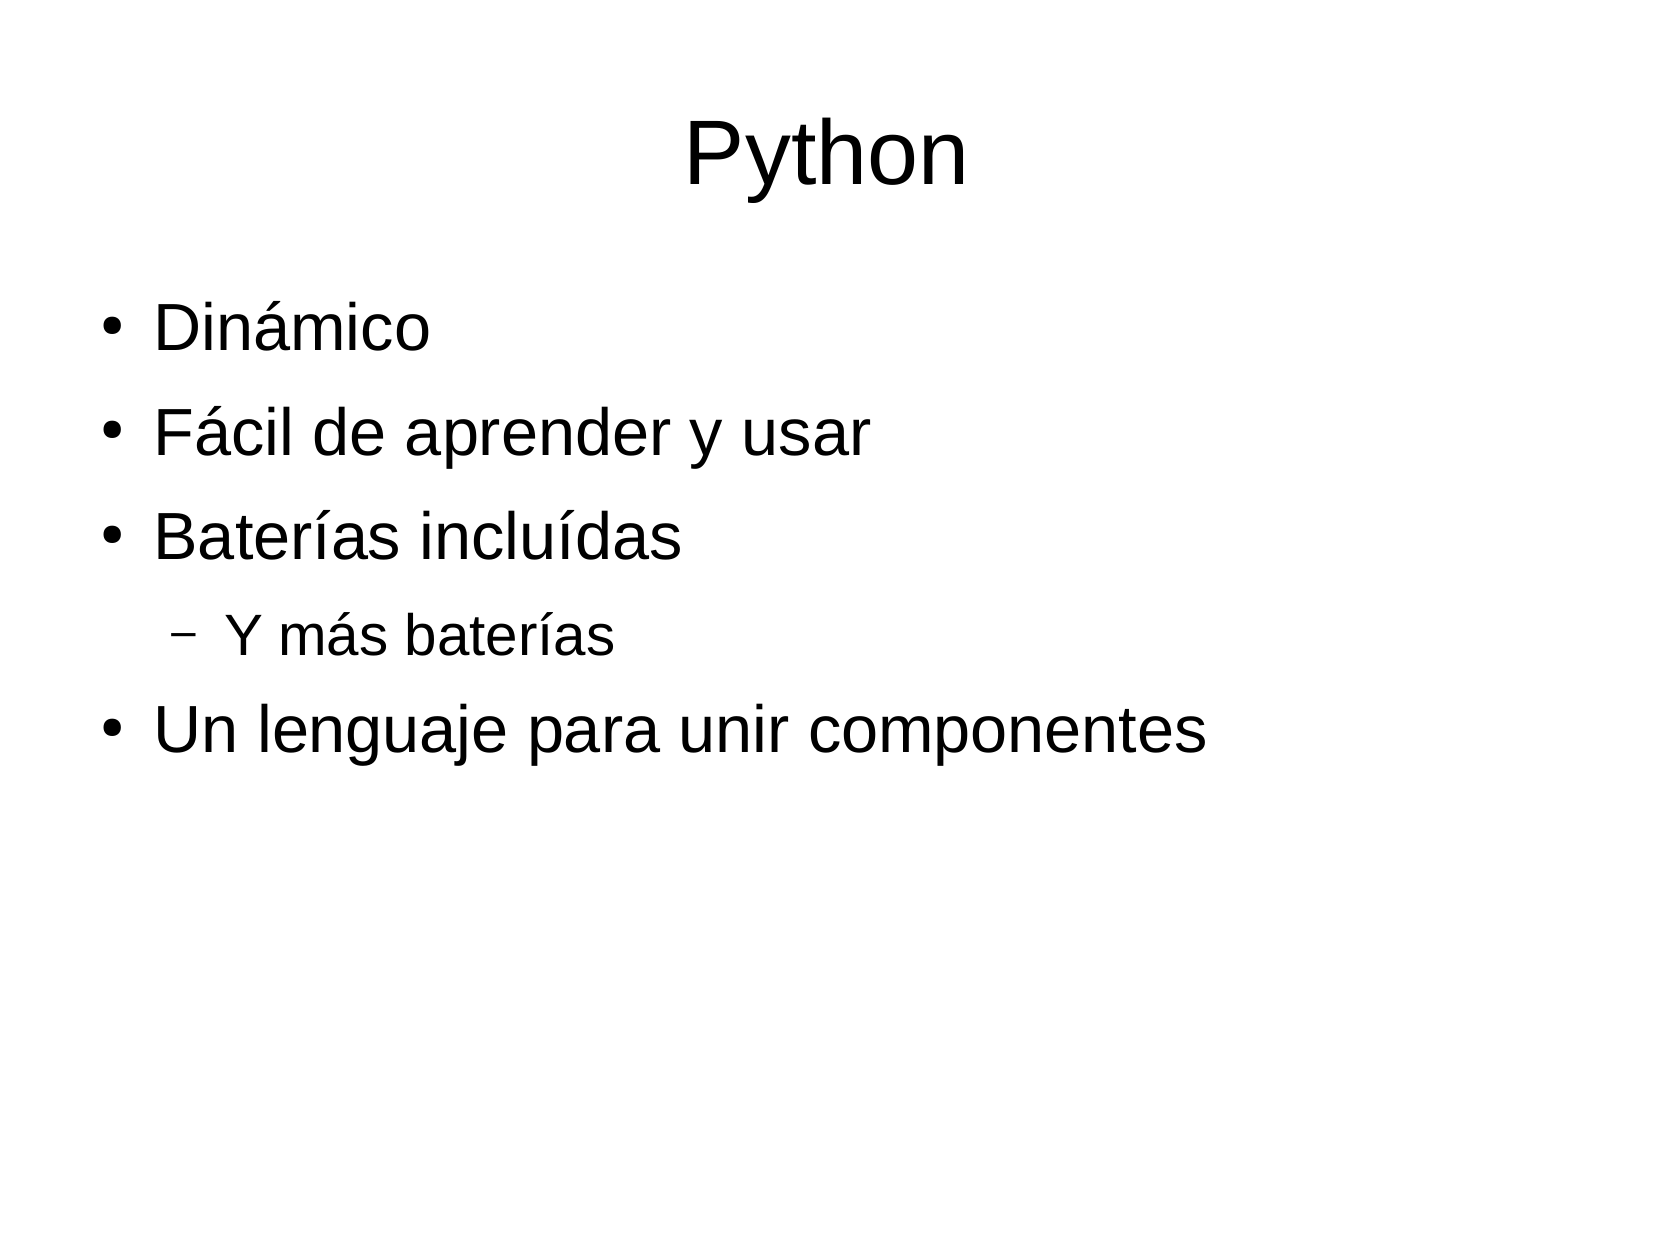

# Python
Dinámico
Fácil de aprender y usar
Baterías incluídas
Y más baterías
Un lenguaje para unir componentes